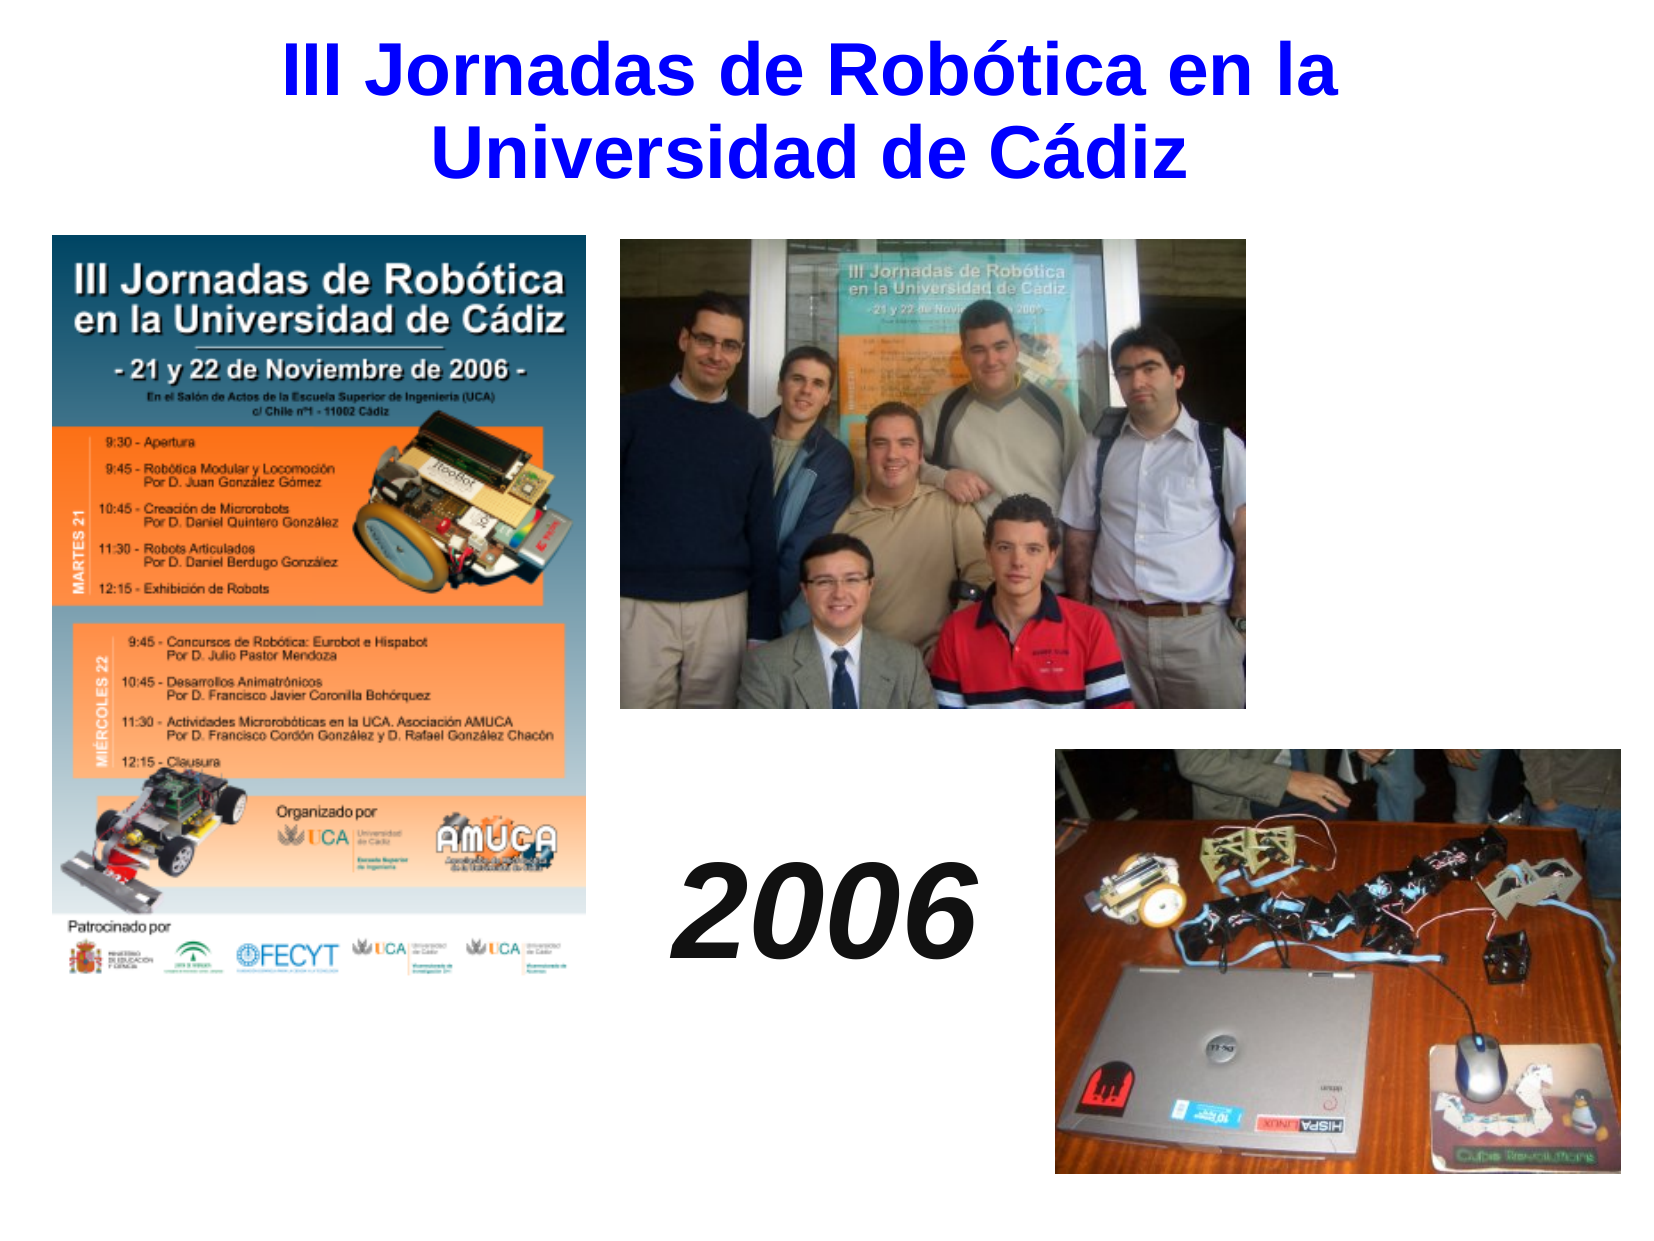

# III Jornadas de Robótica en la Universidad de Cádiz
2006